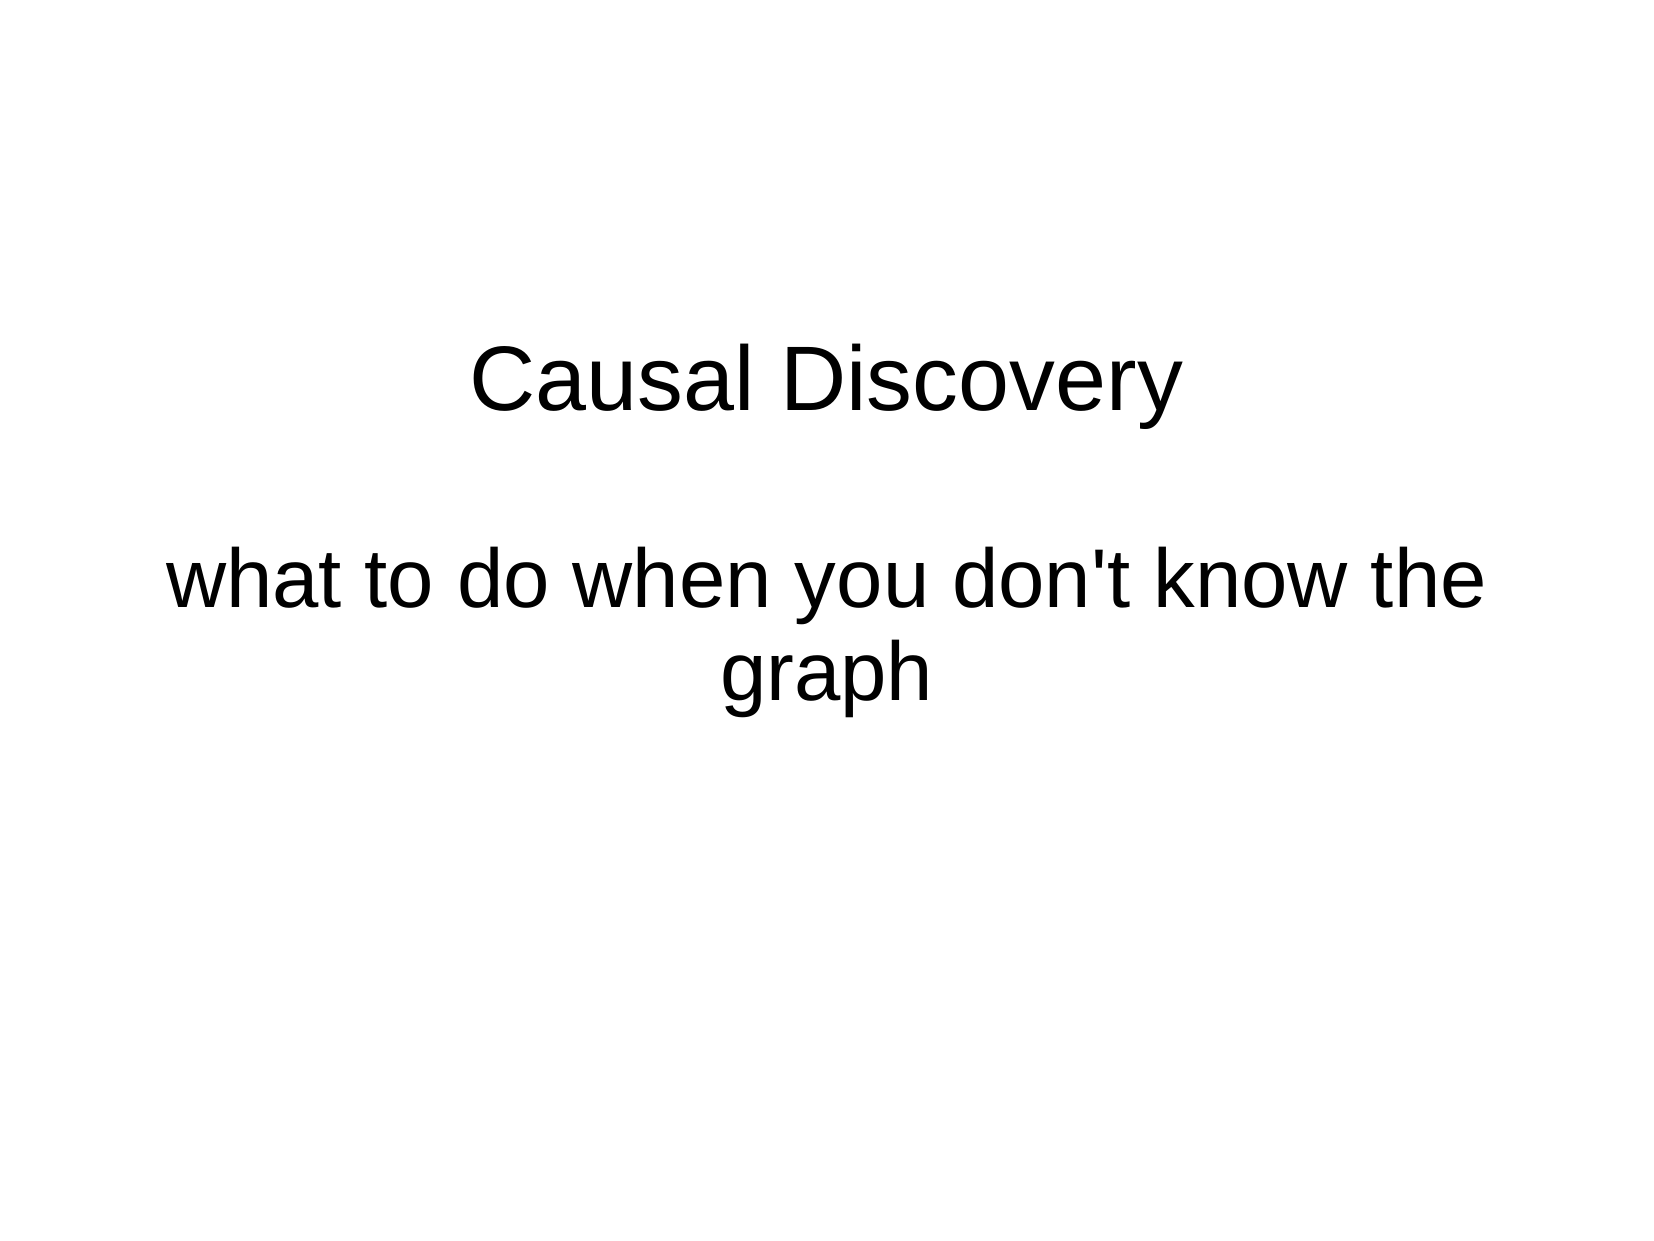

# Causal Discovery what to do when you don't know the graph